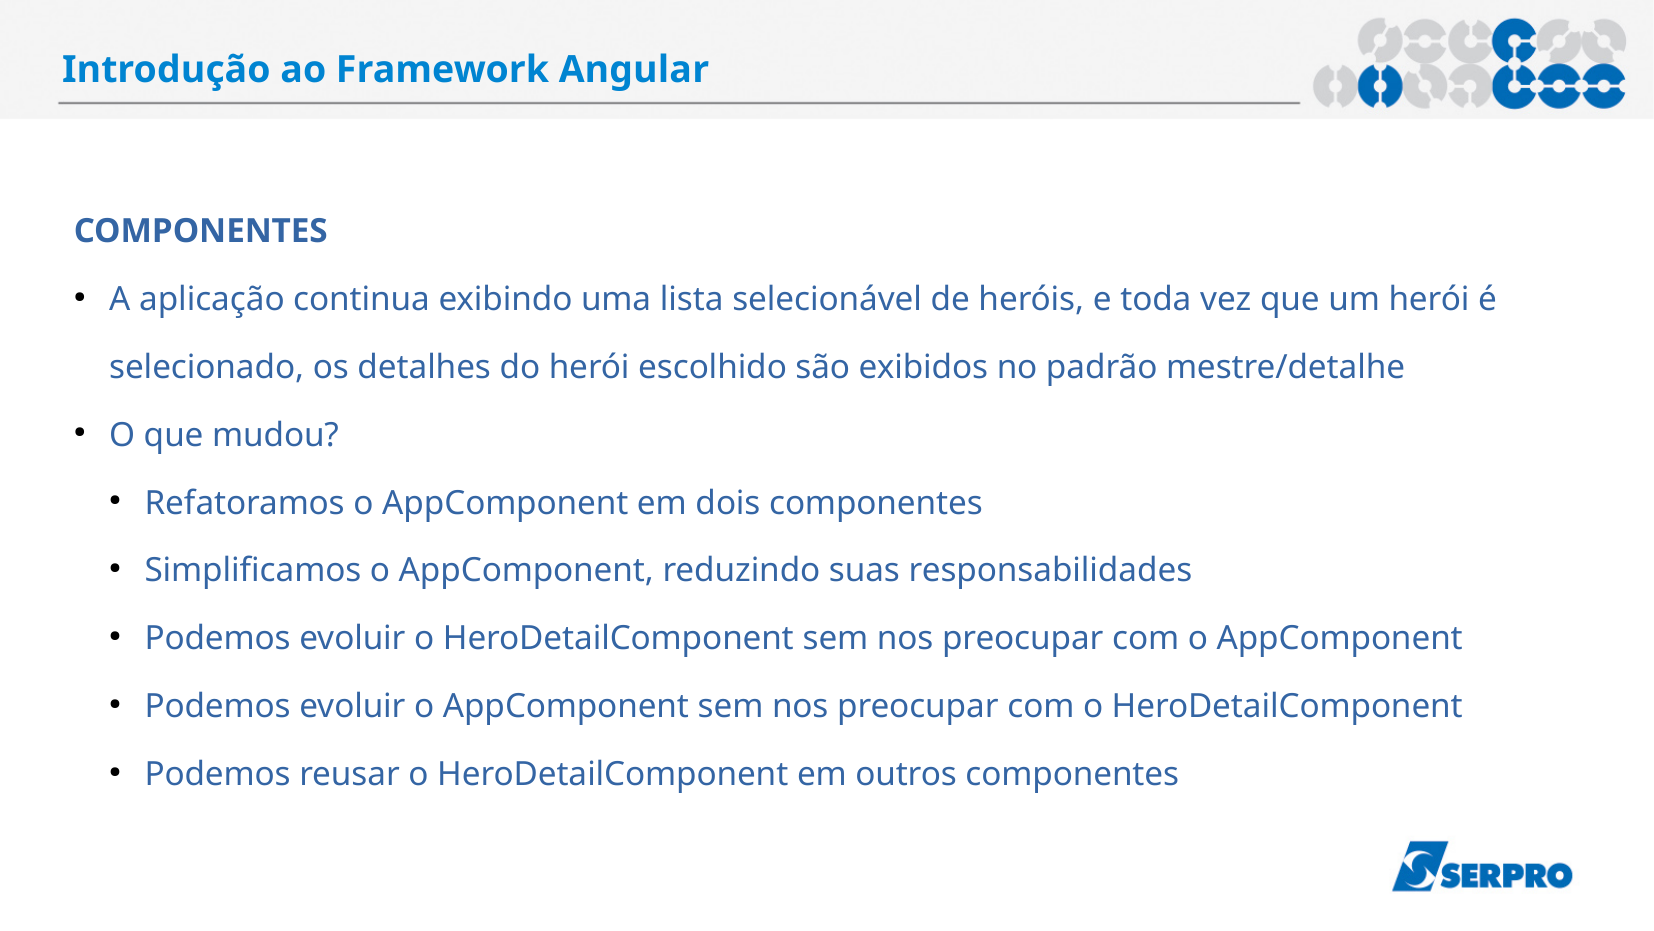

Introdução ao Framework Angular
COMPONENTES
A aplicação continua exibindo uma lista selecionável de heróis, e toda vez que um herói é selecionado, os detalhes do herói escolhido são exibidos no padrão mestre/detalhe
O que mudou?
Refatoramos o AppComponent em dois componentes
Simplificamos o AppComponent, reduzindo suas responsabilidades
Podemos evoluir o HeroDetailComponent sem nos preocupar com o AppComponent
Podemos evoluir o AppComponent sem nos preocupar com o HeroDetailComponent
Podemos reusar o HeroDetailComponent em outros componentes